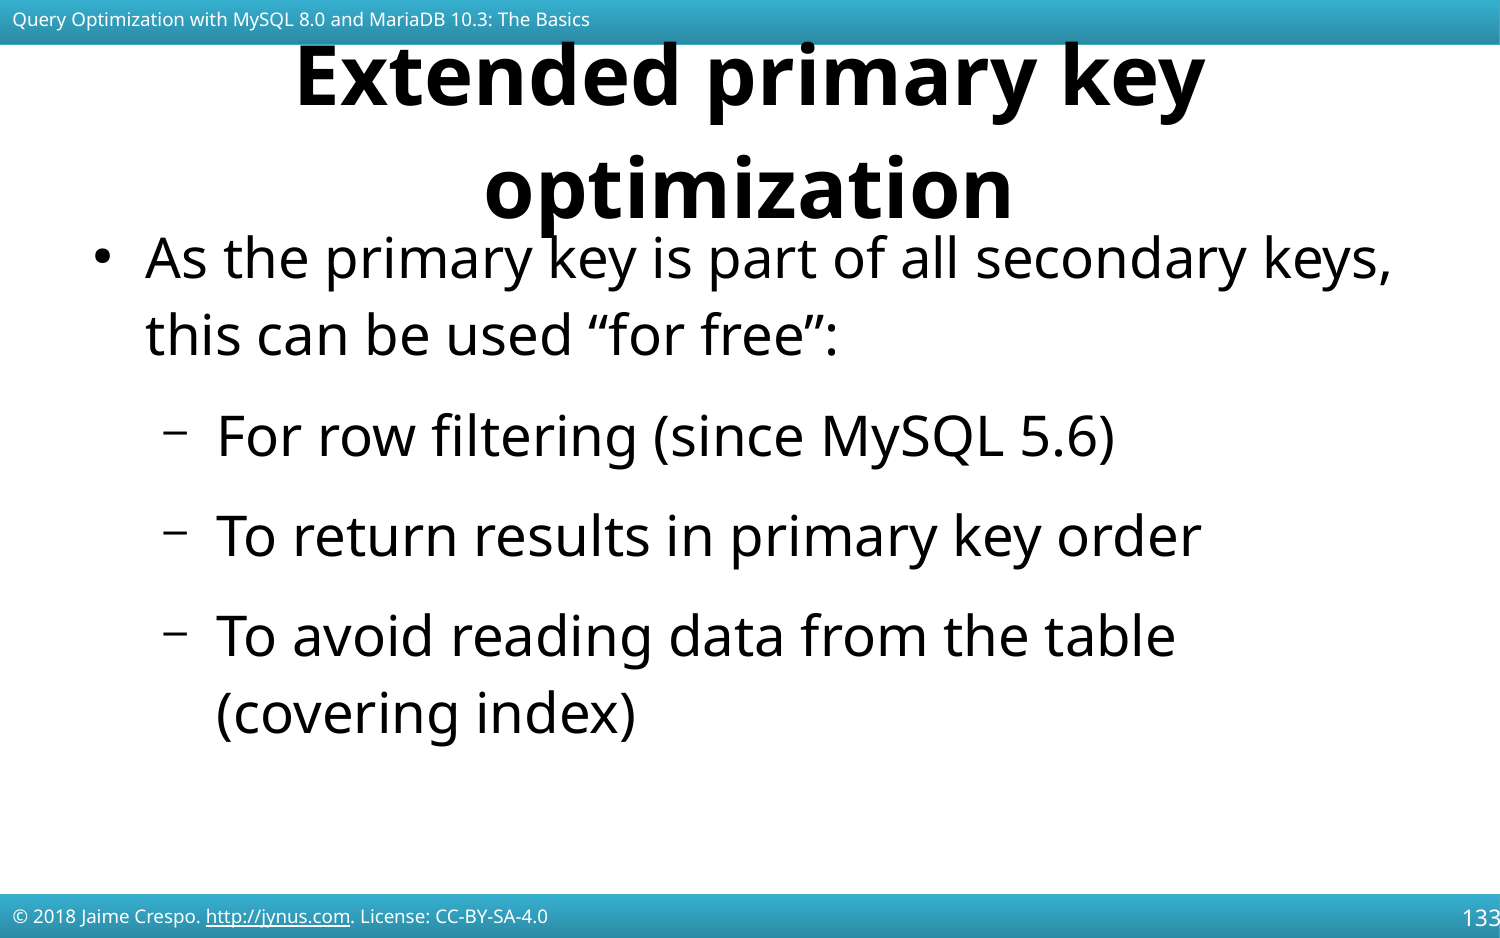

# Extended primary key optimization
As the primary key is part of all secondary keys, this can be used “for free”:
For row filtering (since MySQL 5.6)
To return results in primary key order
To avoid reading data from the table (covering index)